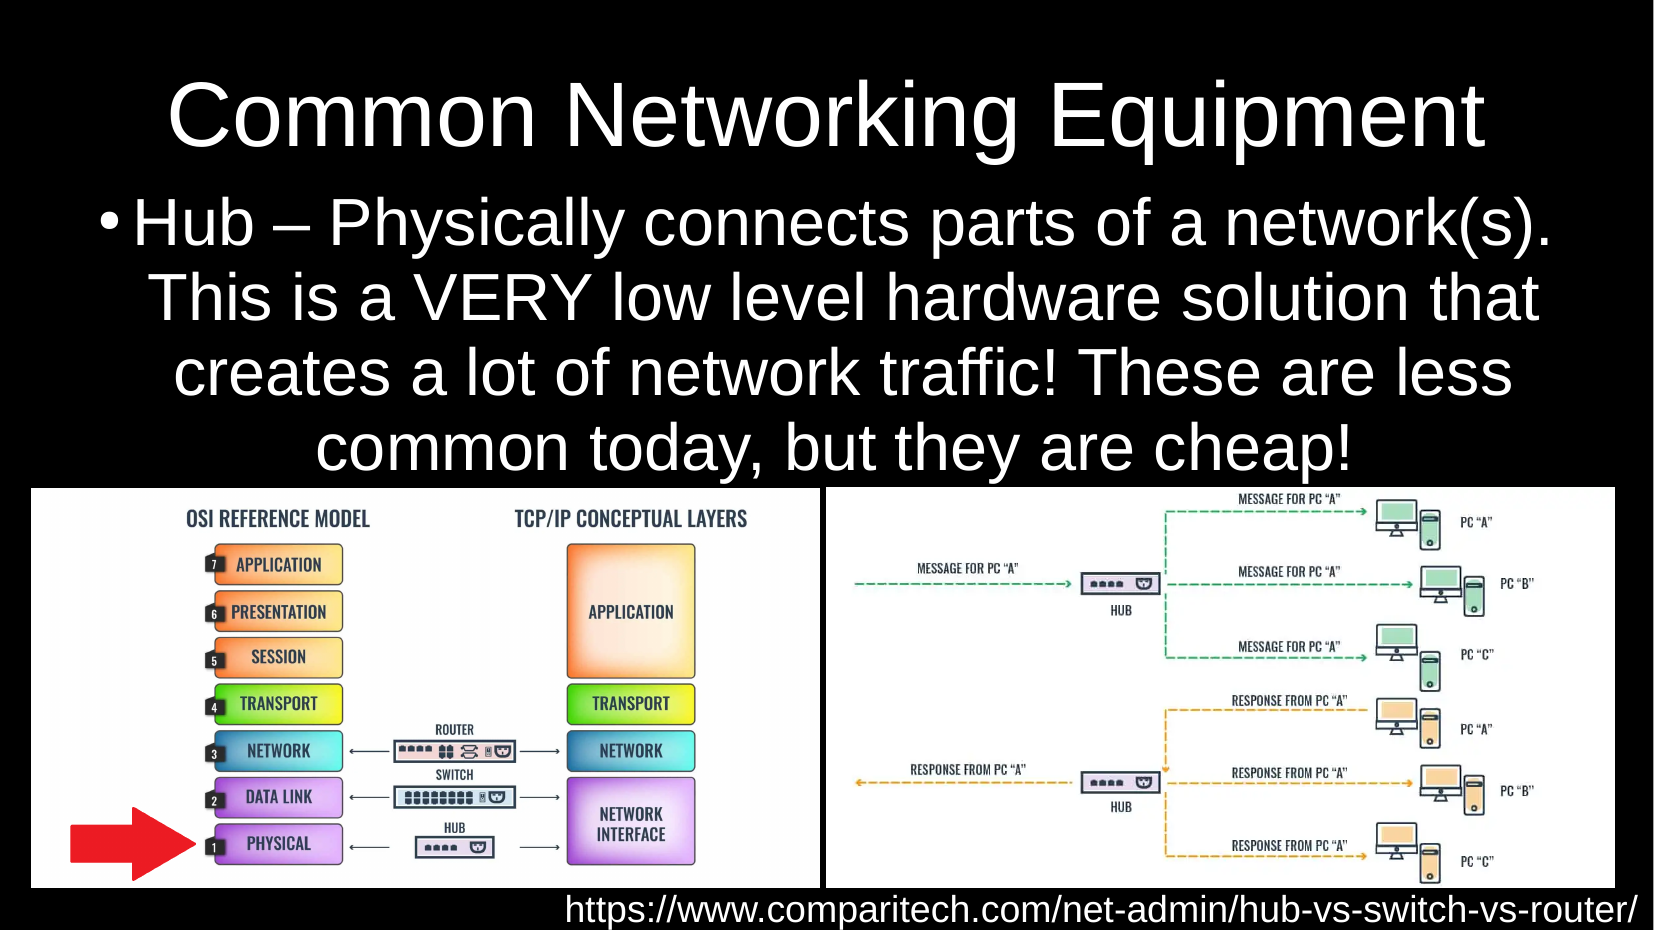

# Common Networking Equipment
Hub – Physically connects parts of a network(s). This is a VERY low level hardware solution that creates a lot of network traffic! These are less common today, but they are cheap!
https://www.comparitech.com/net-admin/hub-vs-switch-vs-router/